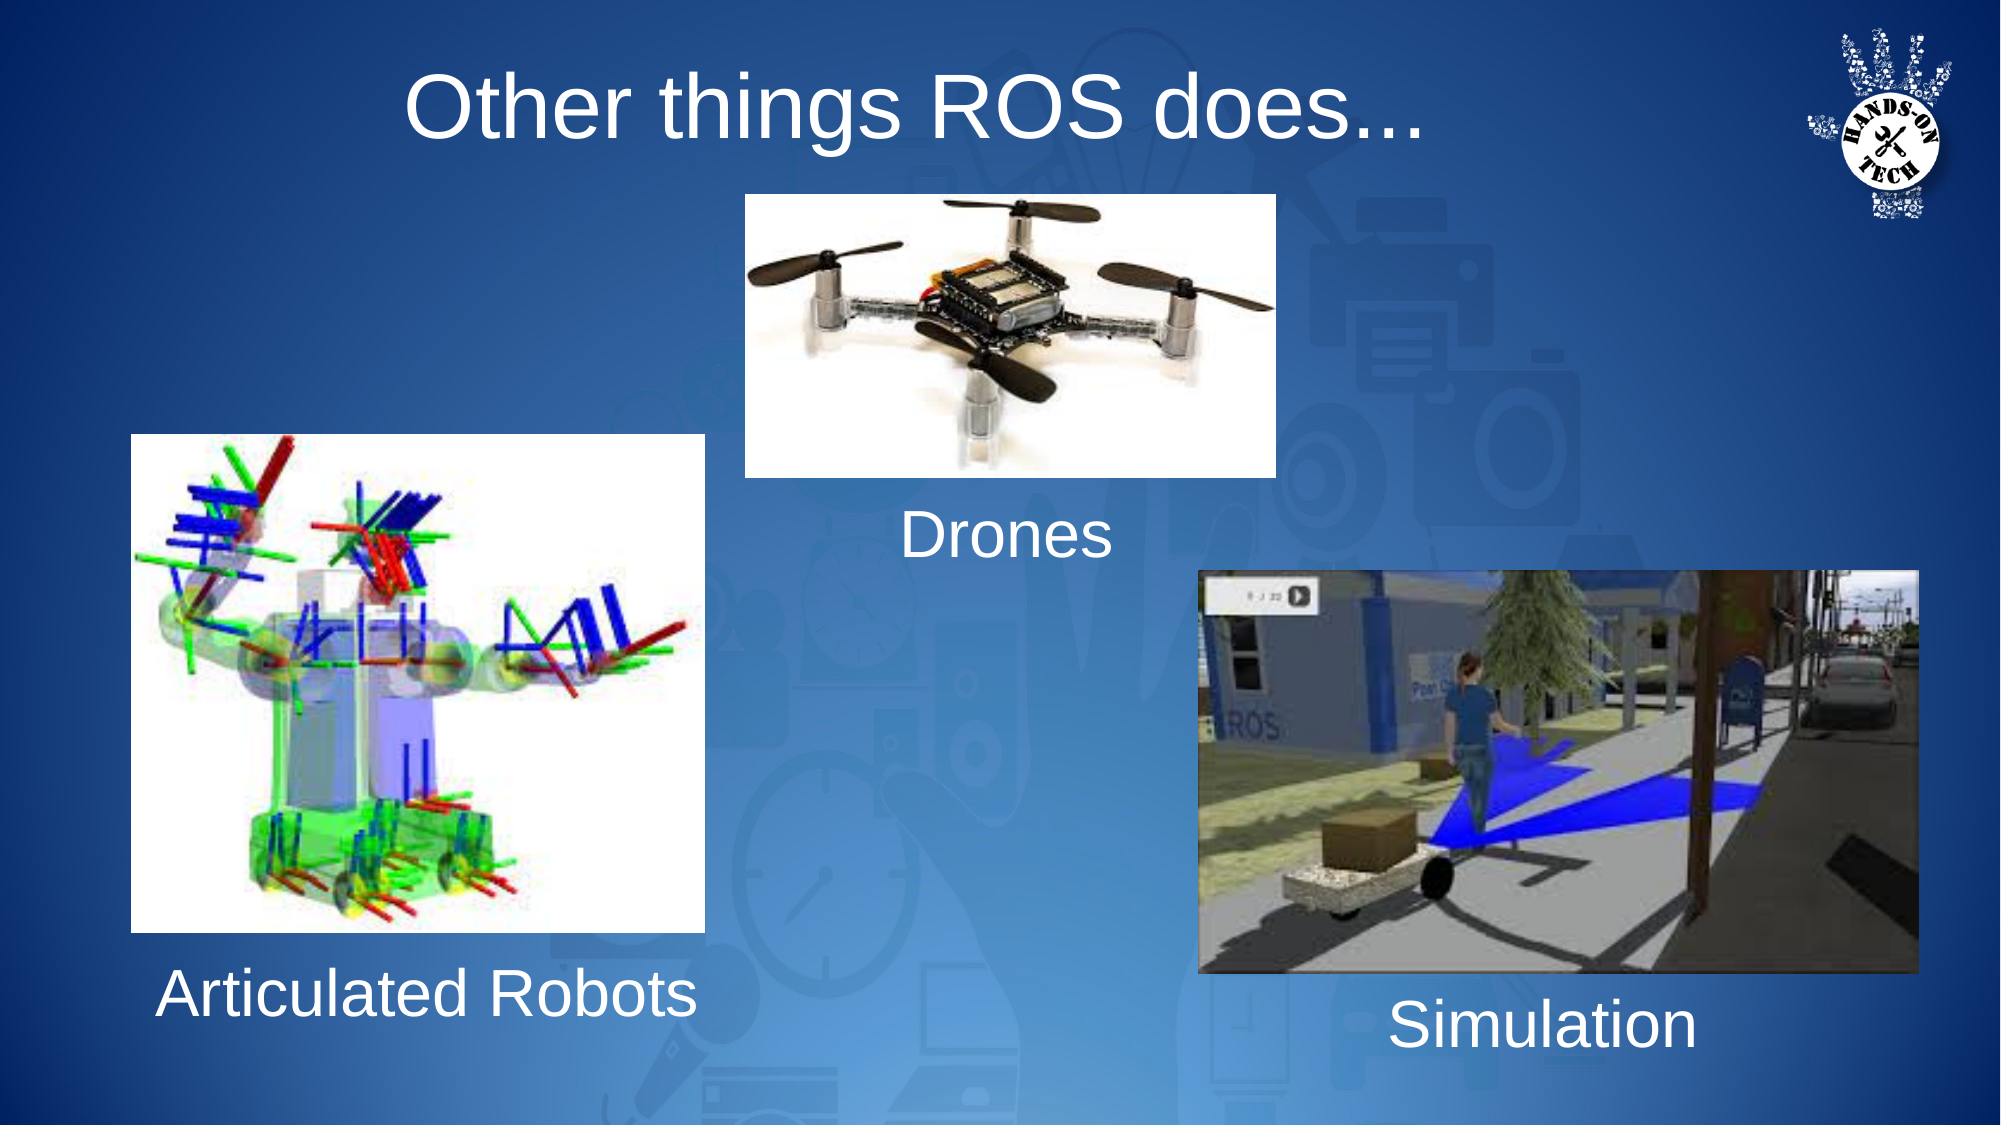

Other things ROS does...
Drones
Articulated Robots
Simulation